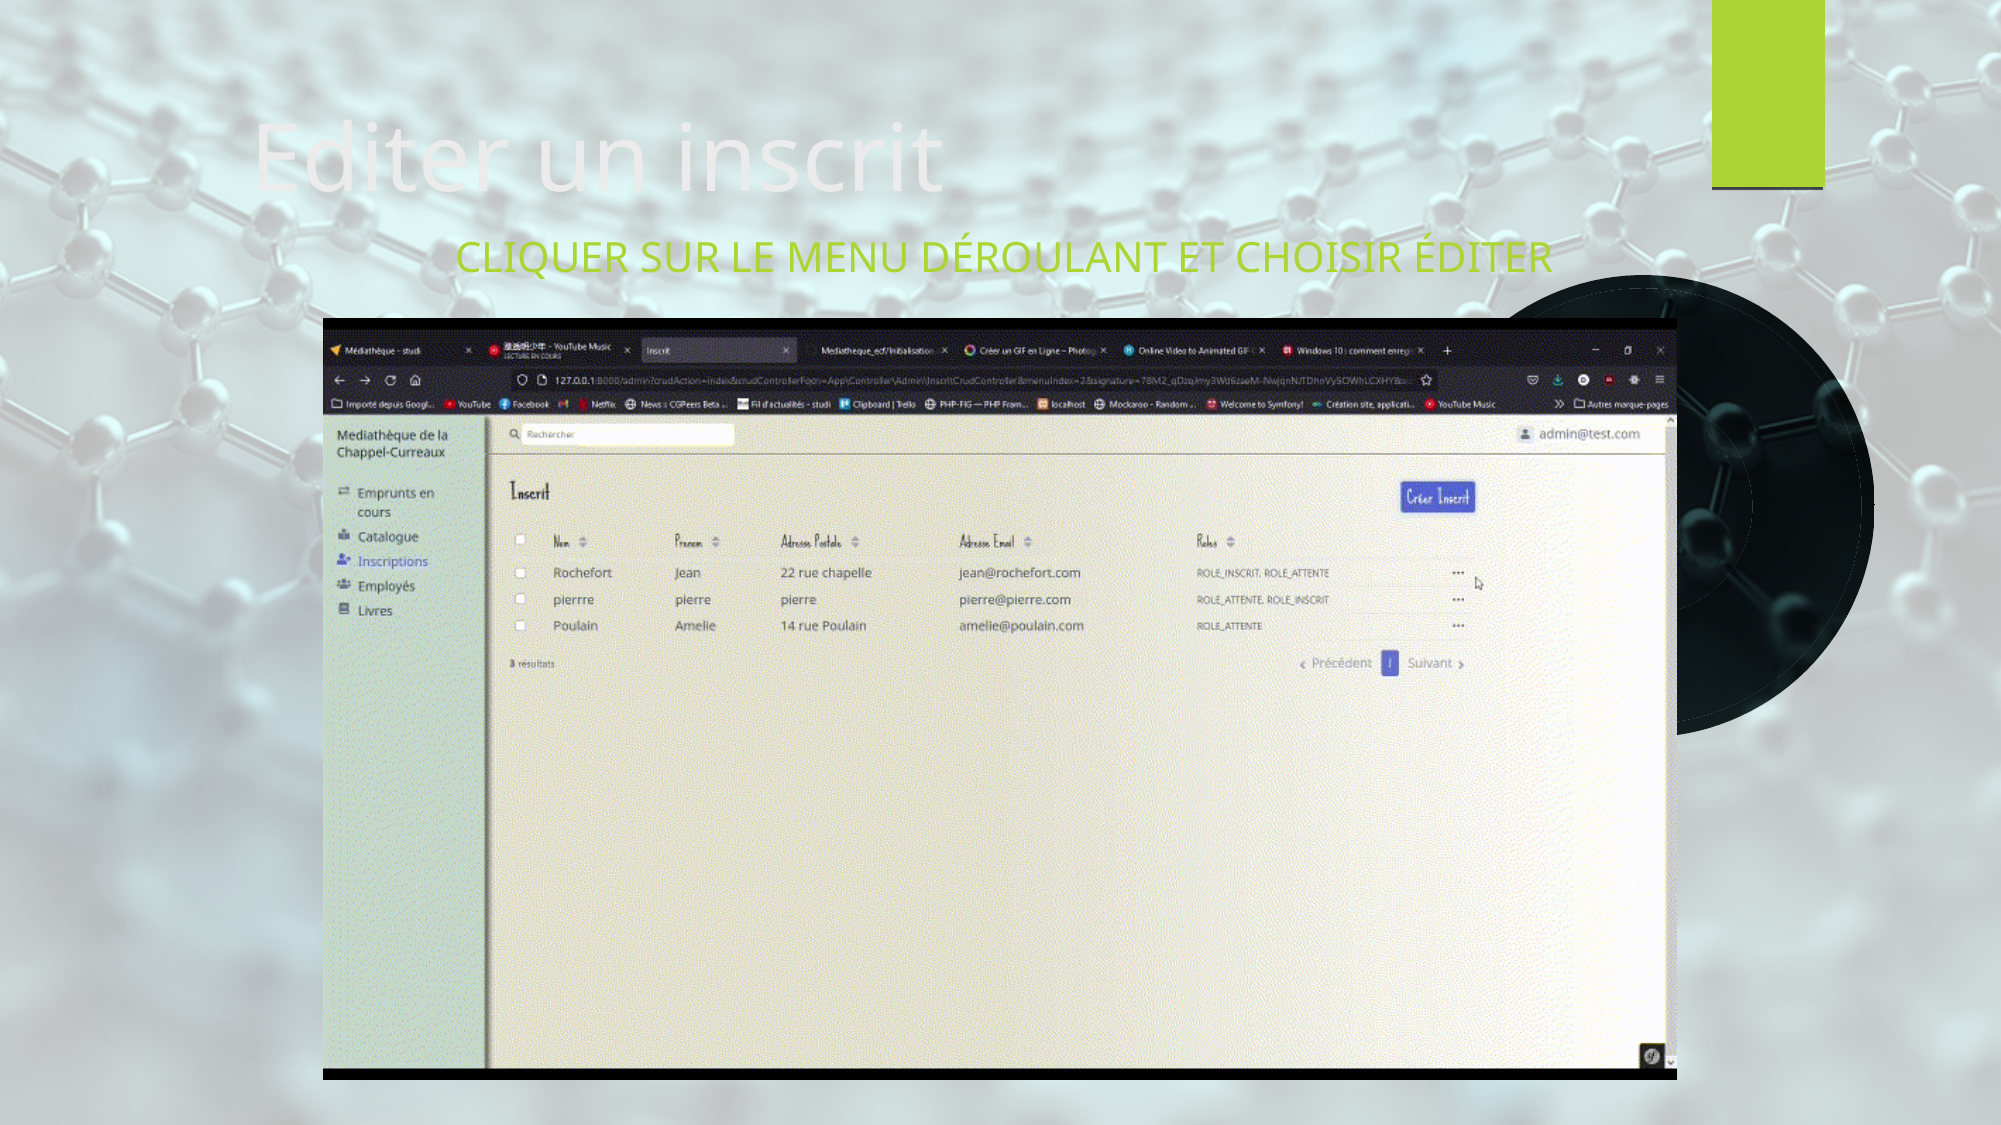

# Editer un inscrit
Cliquer sur le menu déroulant et choisir éditer